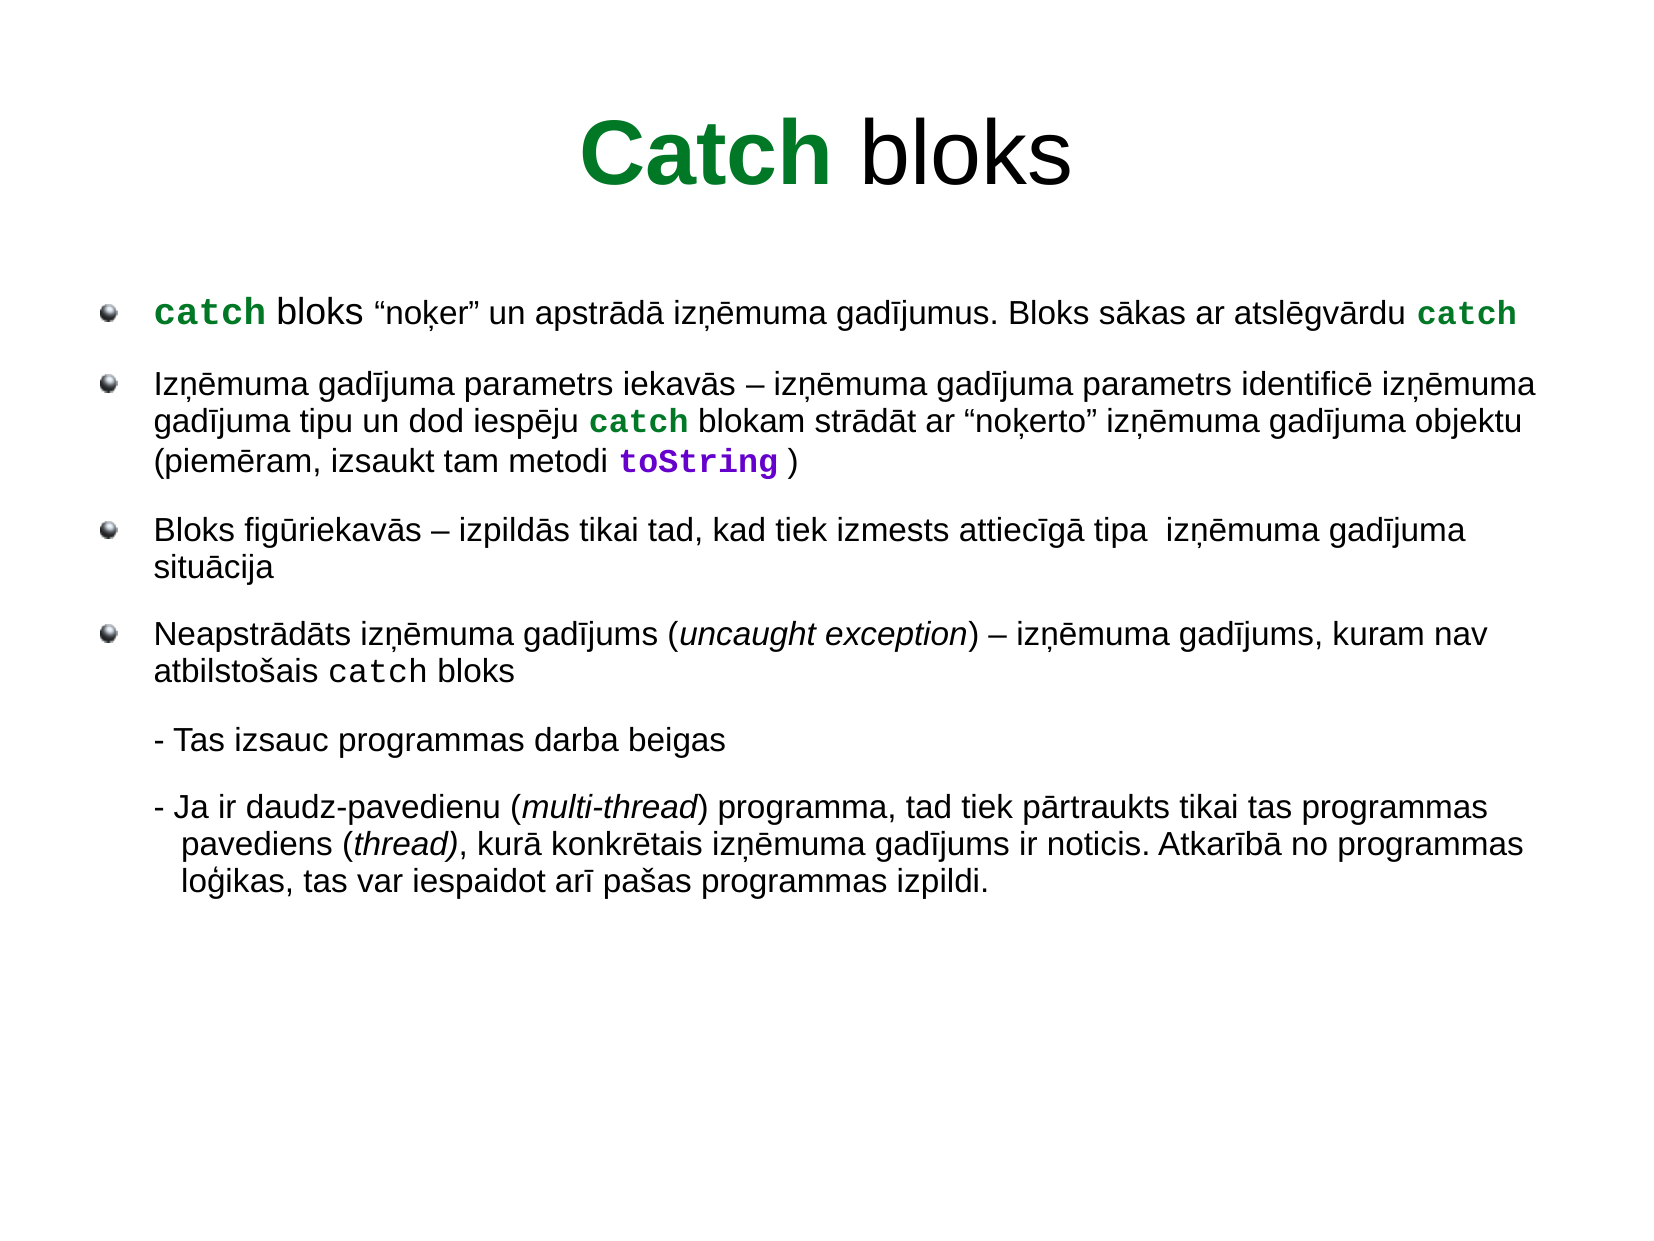

# Catch bloks
catch bloks “noķer” un apstrādā izņēmuma gadījumus. Bloks sākas ar atslēgvārdu catch
Izņēmuma gadījuma parametrs iekavās – izņēmuma gadījuma parametrs identificē izņēmuma gadījuma tipu un dod iespēju catch blokam strādāt ar “noķerto” izņēmuma gadījuma objektu (piemēram, izsaukt tam metodi toString )
Bloks figūriekavās – izpildās tikai tad, kad tiek izmests attiecīgā tipa izņēmuma gadījuma situācija
Neapstrādāts izņēmuma gadījums (uncaught exception) – izņēmuma gadījums, kuram nav atbilstošais catch bloks
- Tas izsauc programmas darba beigas
- Ja ir daudz-pavedienu (multi-thread) programma, tad tiek pārtraukts tikai tas programmas pavediens (thread), kurā konkrētais izņēmuma gadījums ir noticis. Atkarībā no programmas loģikas, tas var iespaidot arī pašas programmas izpildi.